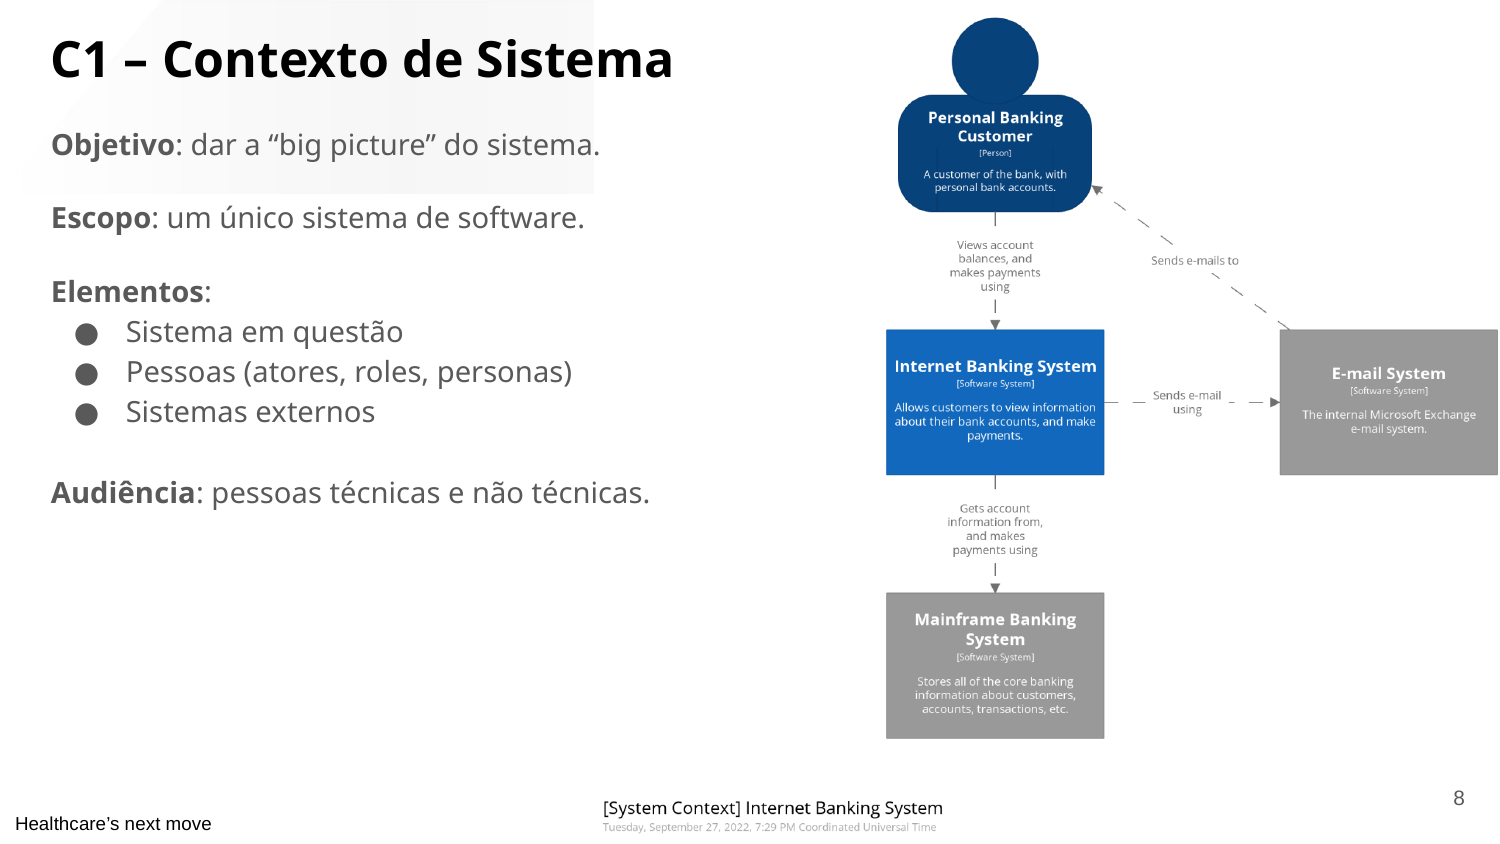

# C1 – Contexto de Sistema
Objetivo: dar a “big picture” do sistema.
Escopo: um único sistema de software.
Elementos:
Sistema em questão
Pessoas (atores, roles, personas)
Sistemas externos
Audiência: pessoas técnicas e não técnicas.